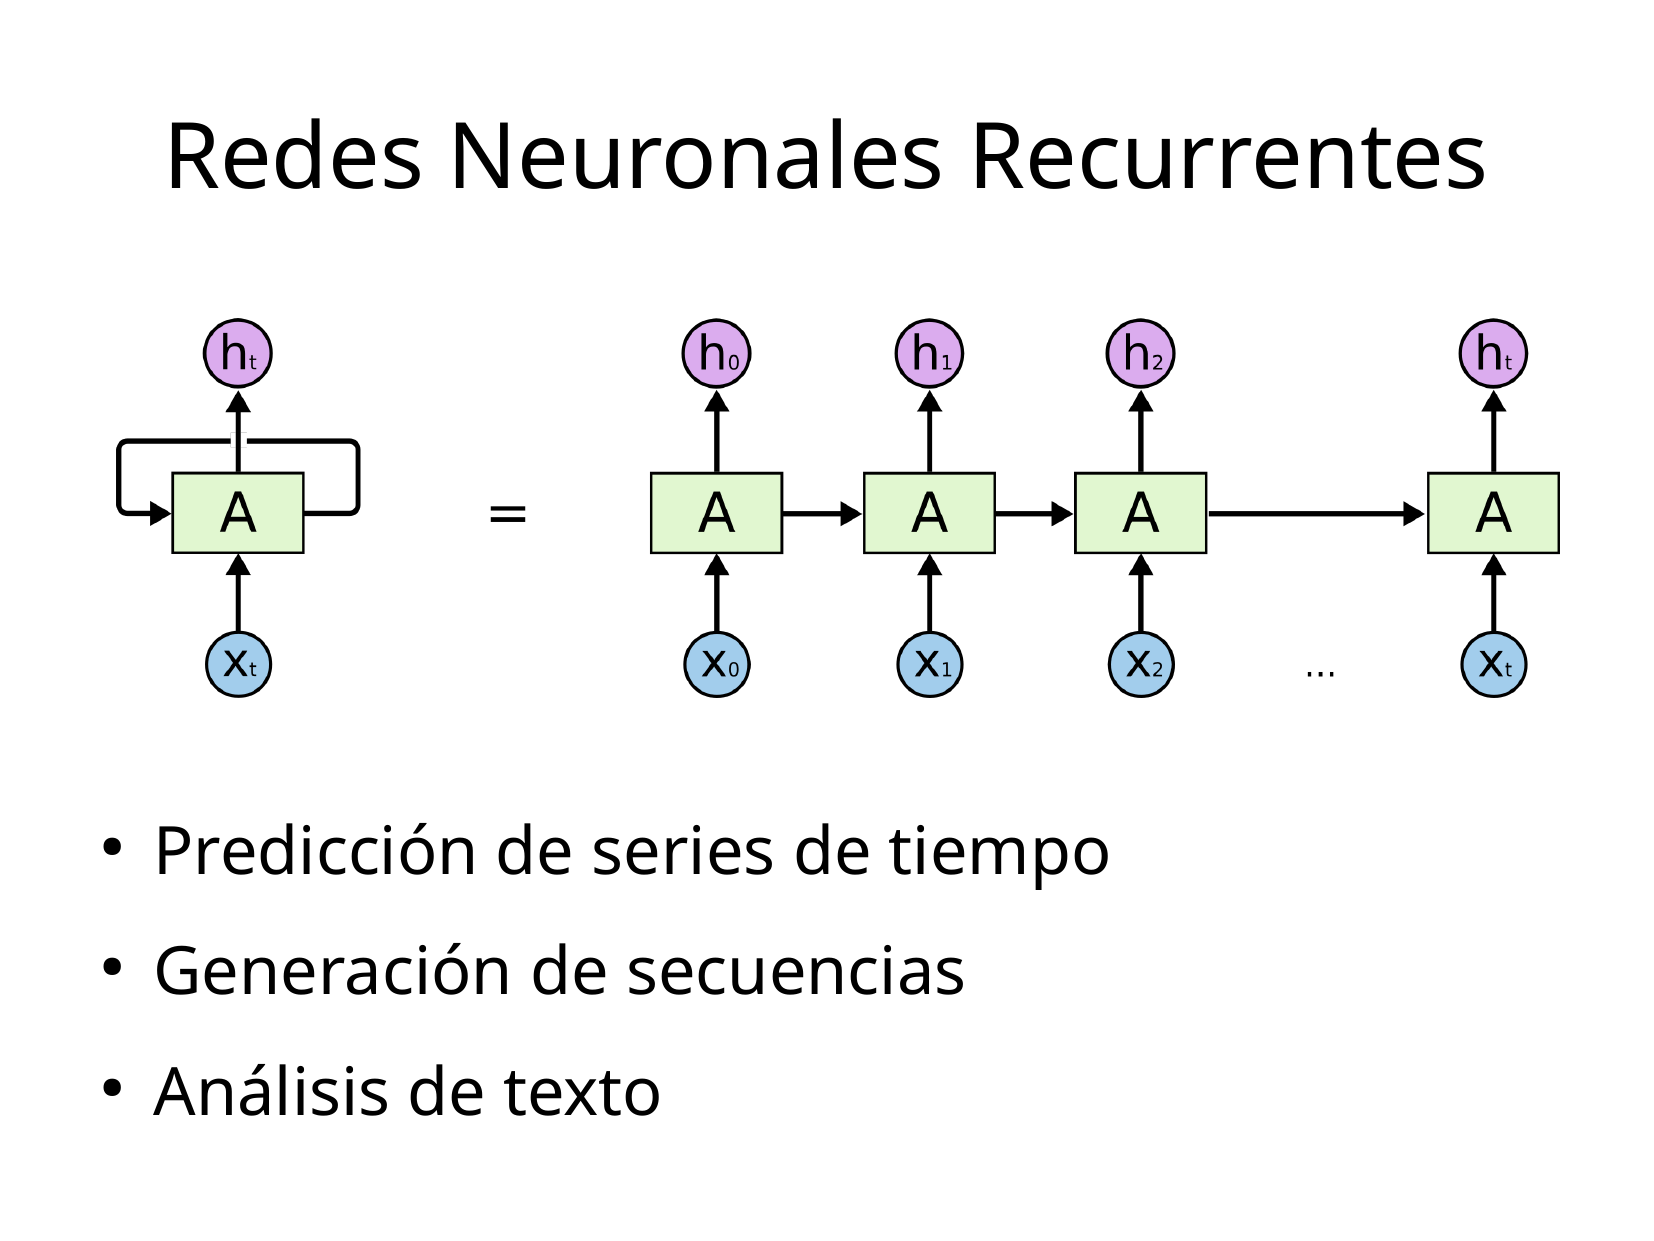

# Redes Neuronales Recurrentes
Predicción de series de tiempo
Generación de secuencias
Análisis de texto